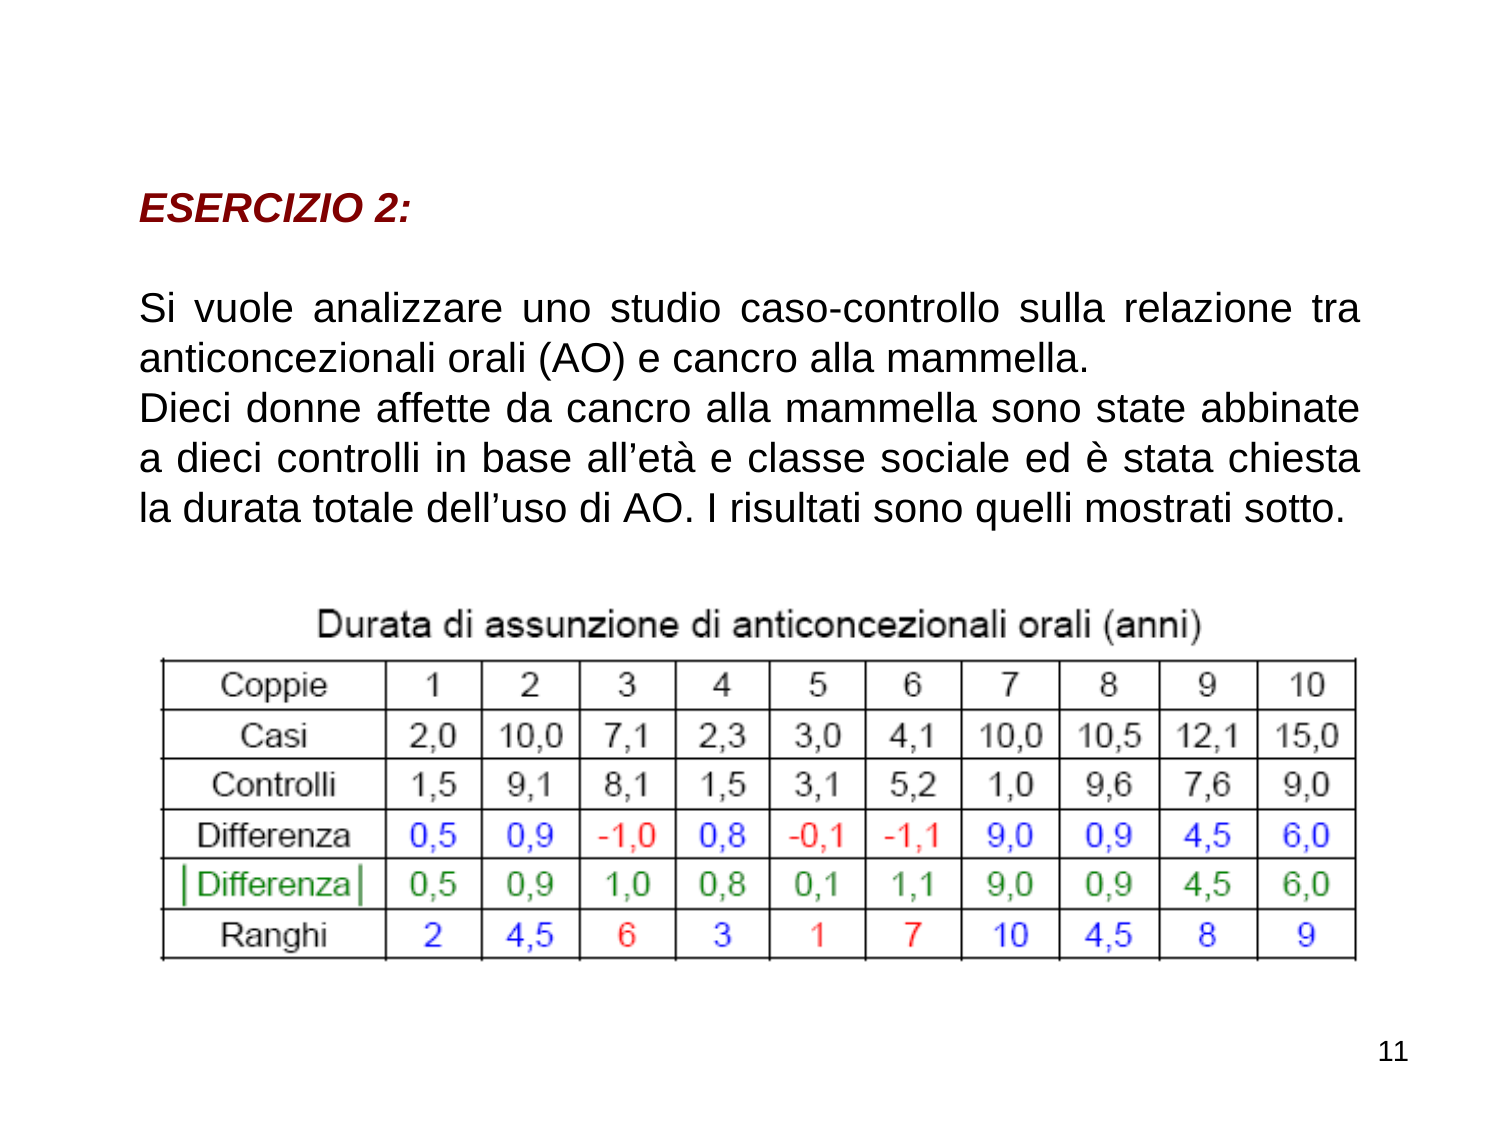

ESERCIZIO 2:
Si vuole analizzare uno studio caso-controllo sulla relazione tra anticoncezionali orali (AO) e cancro alla mammella.
Dieci donne affette da cancro alla mammella sono state abbinate a dieci controlli in base all’età e classe sociale ed è stata chiesta la durata totale dell’uso di AO. I risultati sono quelli mostrati sotto.